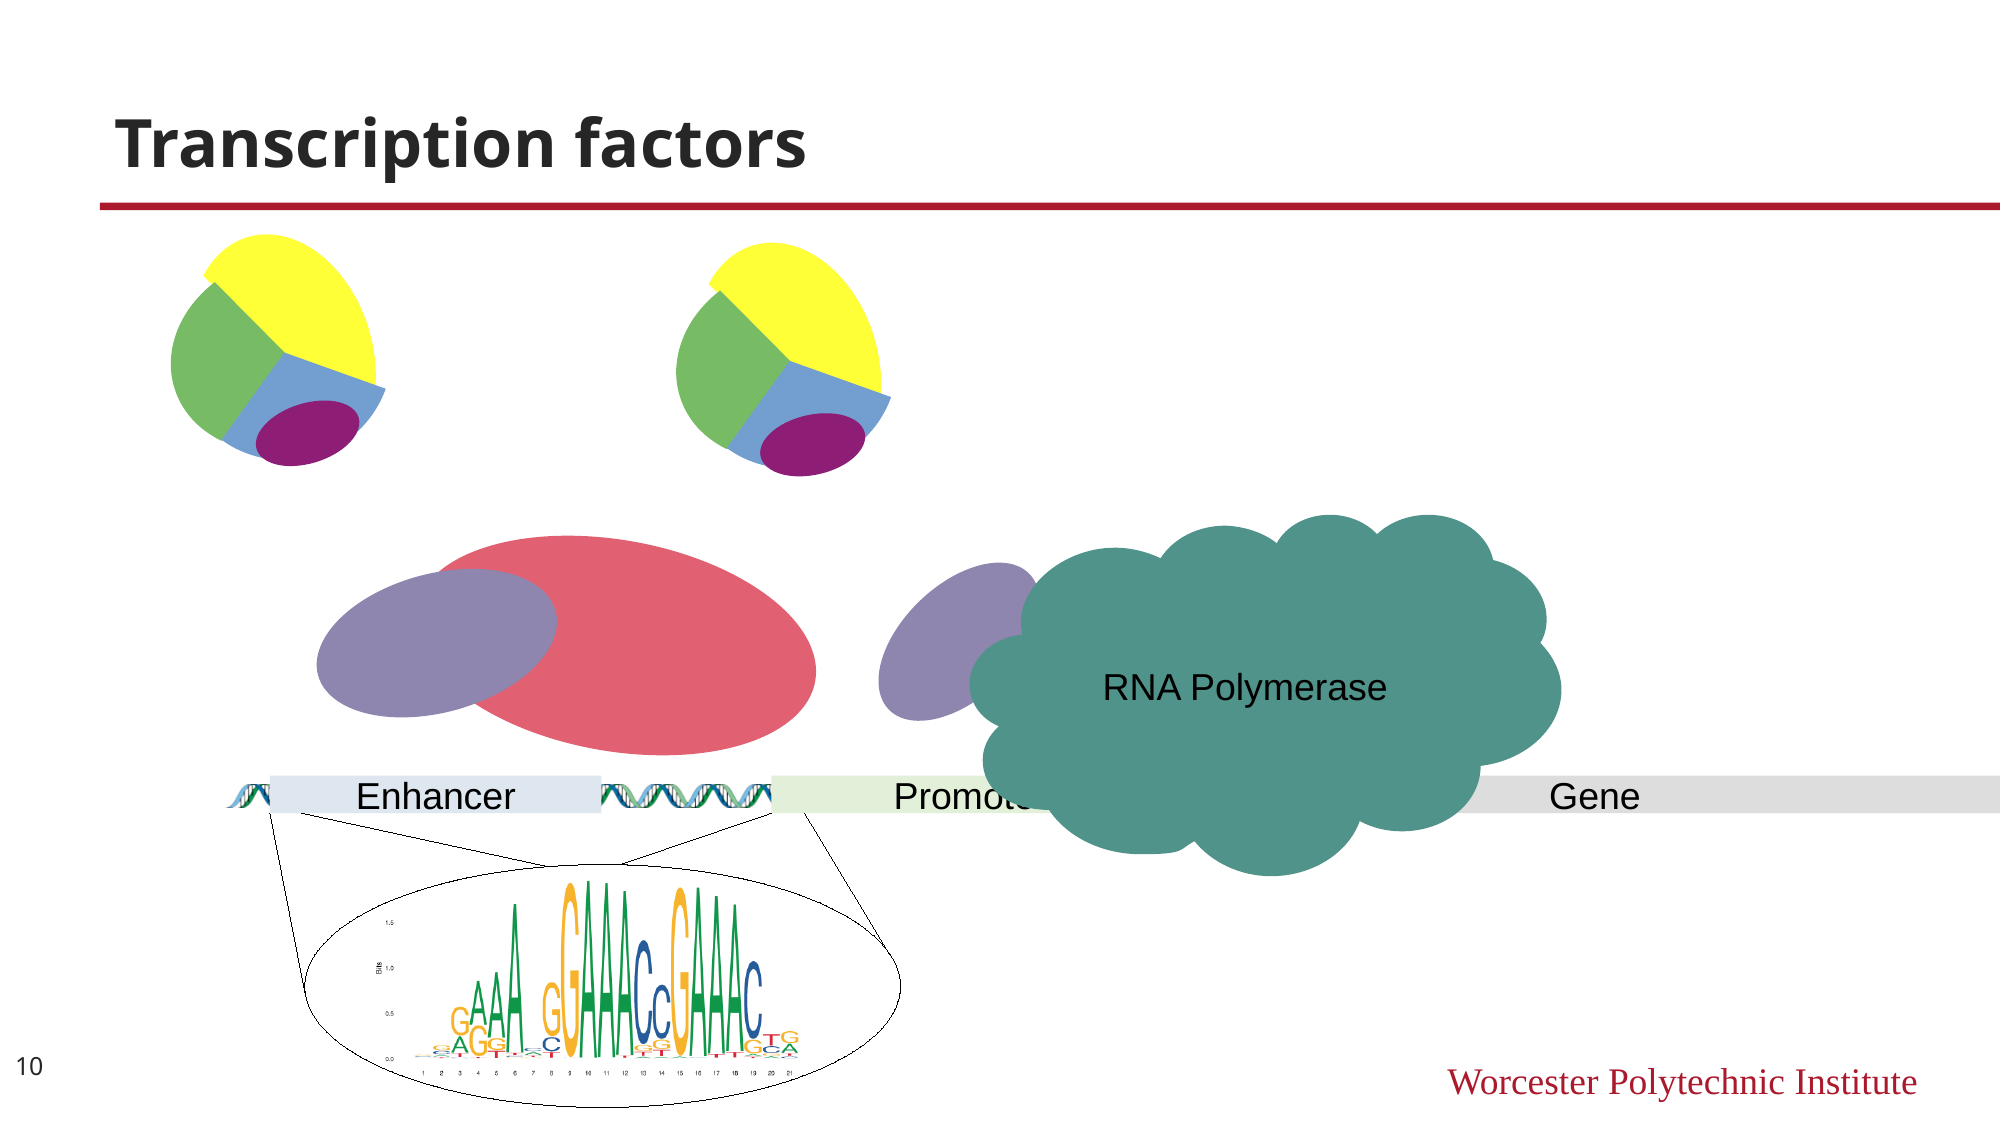

# Transcription factors
RNA Polymerase
TSS
Enhancer
Promoter
Gene
10